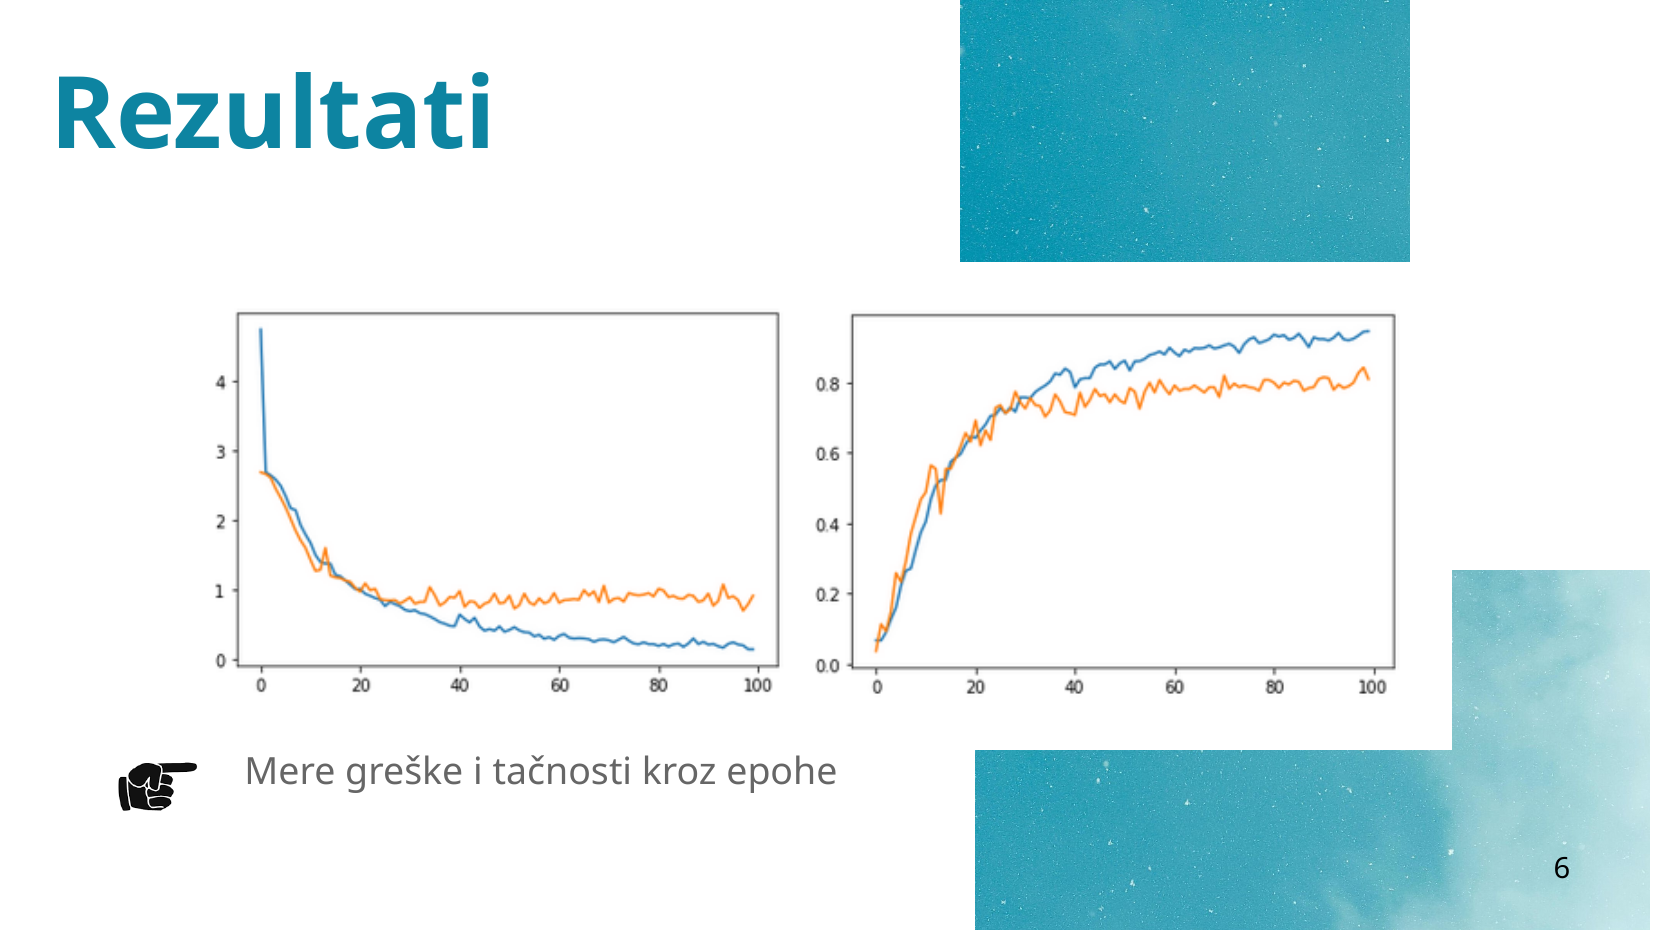

# Rezultati
 Mere greške i tačnosti kroz epohe
6